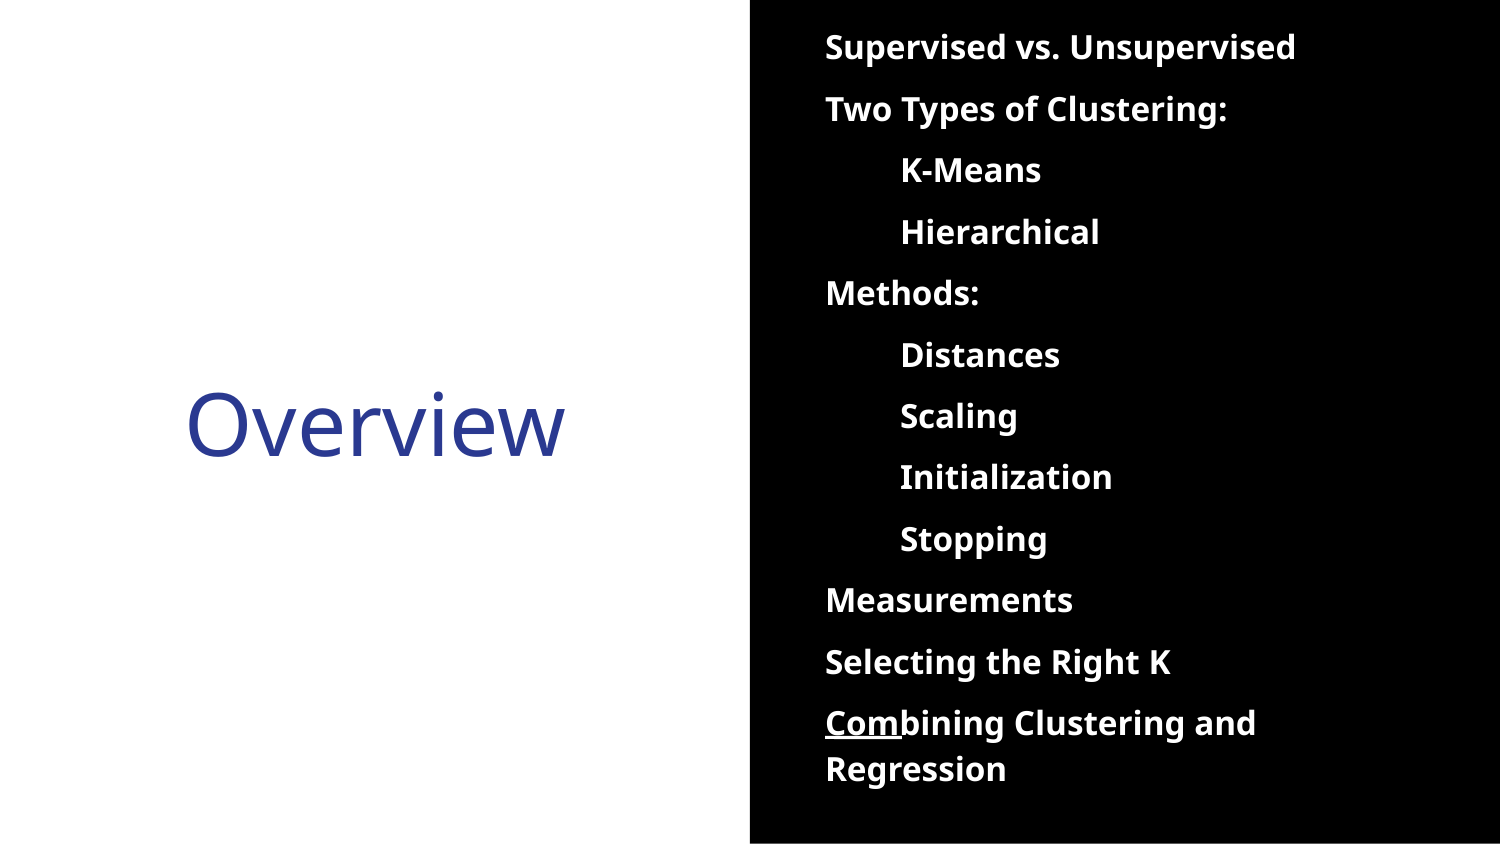

Supervised vs. Unsupervised
Two Types of Clustering:
	K-Means
	Hierarchical
Methods:
	Distances
	Scaling
	Initialization
	Stopping
Measurements
Selecting the Right K
Combining Clustering and Regression
Overview